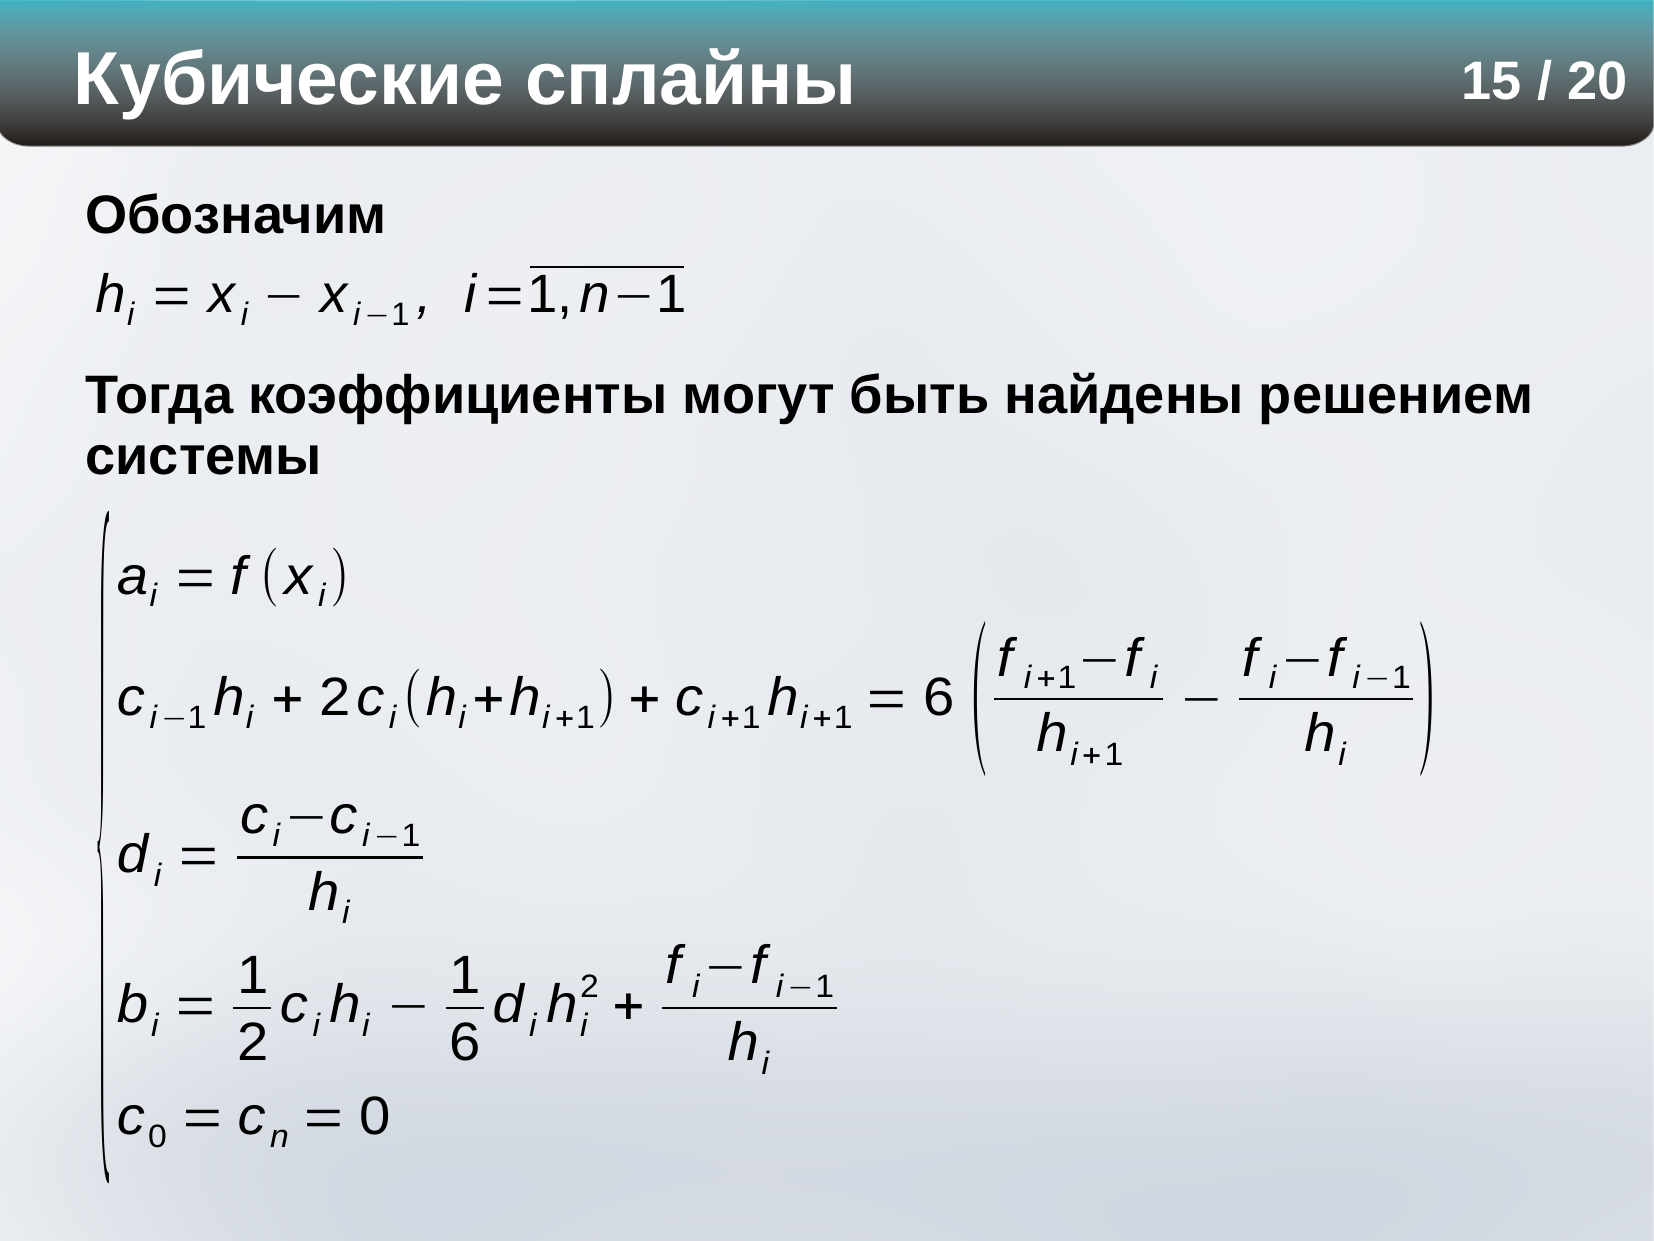

Кубические сплайны
Обозначим
Тогда коэффициенты могут быть найдены решением системы